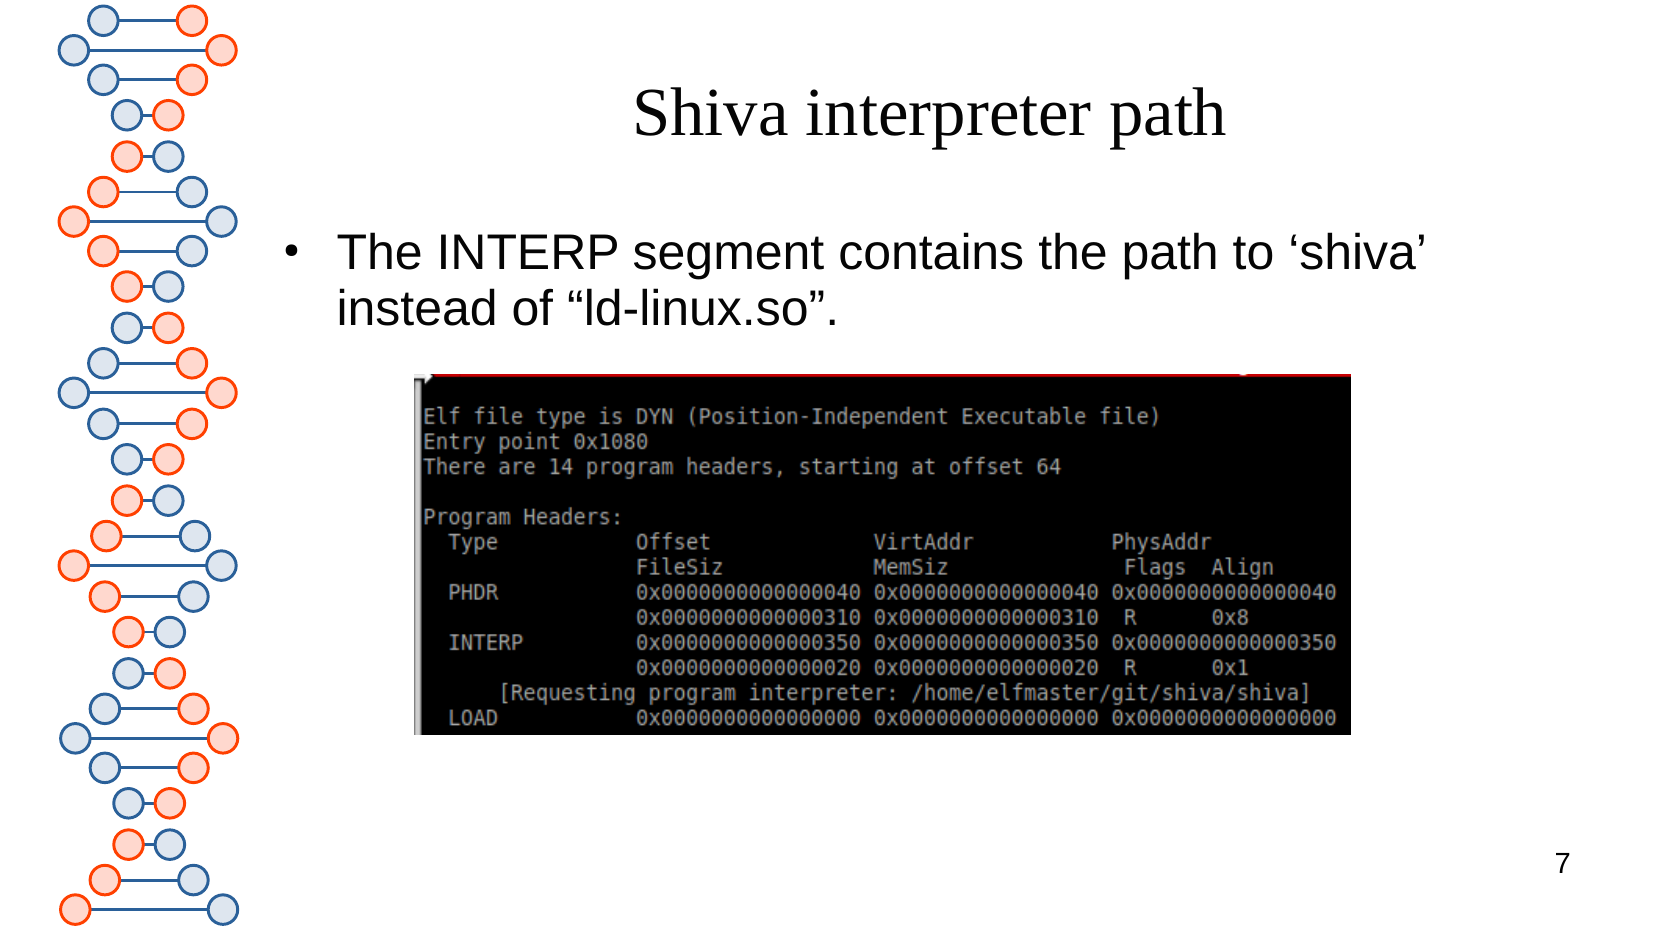

# Shiva interpreter path
The INTERP segment contains the path to ‘shiva’ instead of “ld-linux.so”.
7